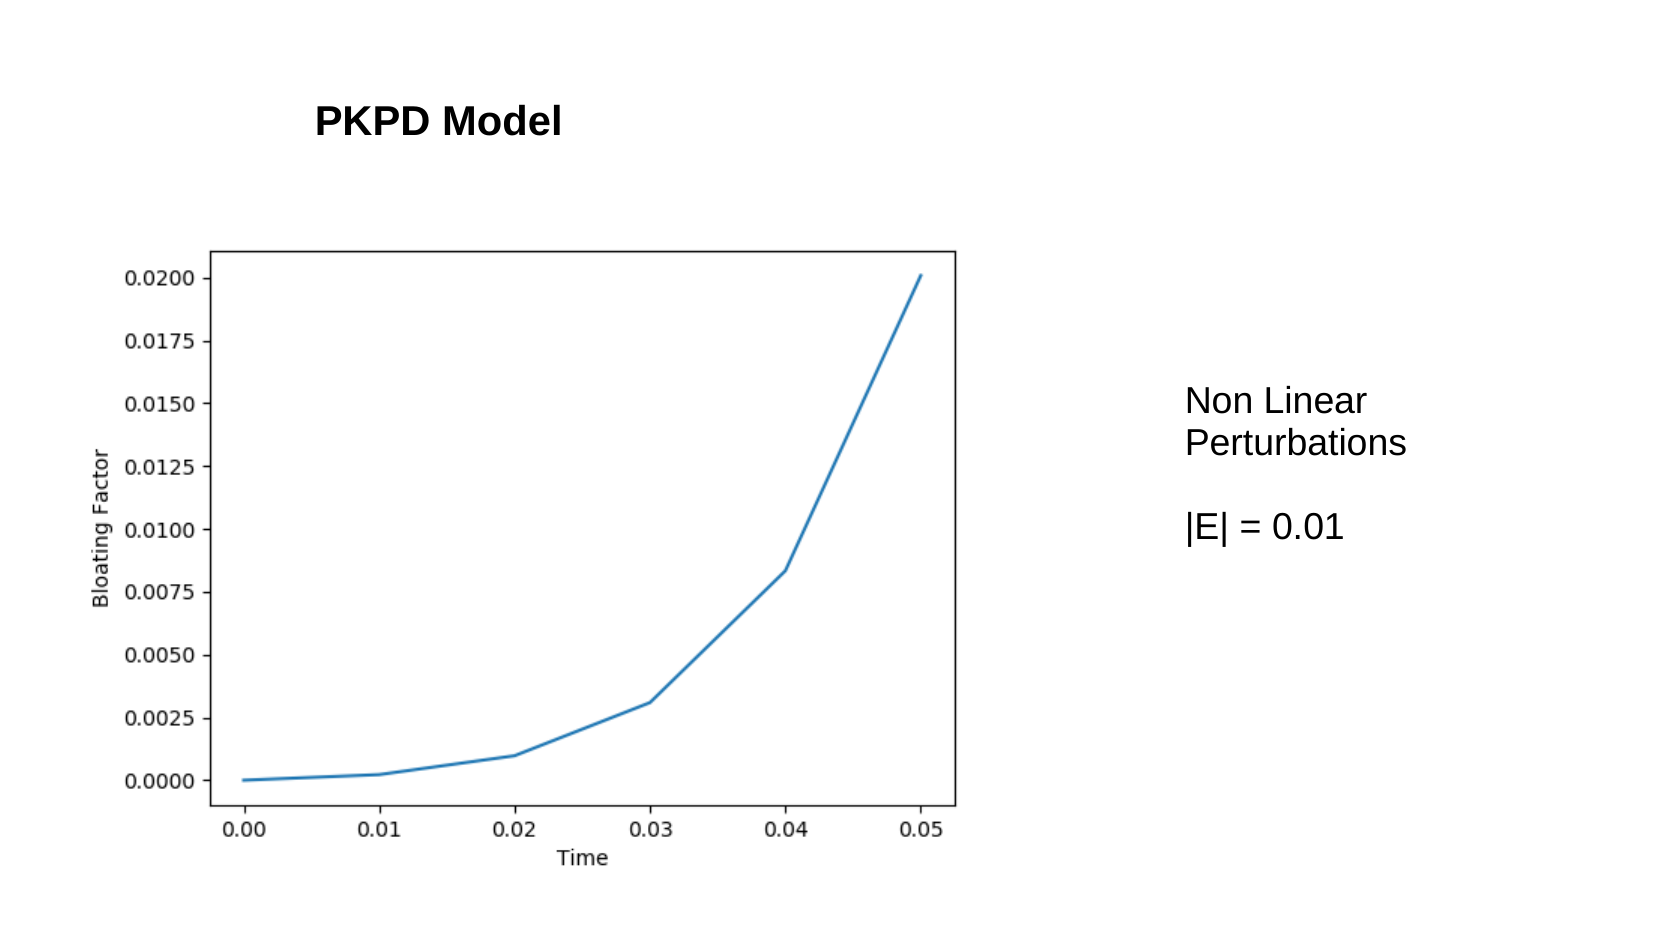

PKPD Model
Non Linear Perturbations
|E| = 0.01